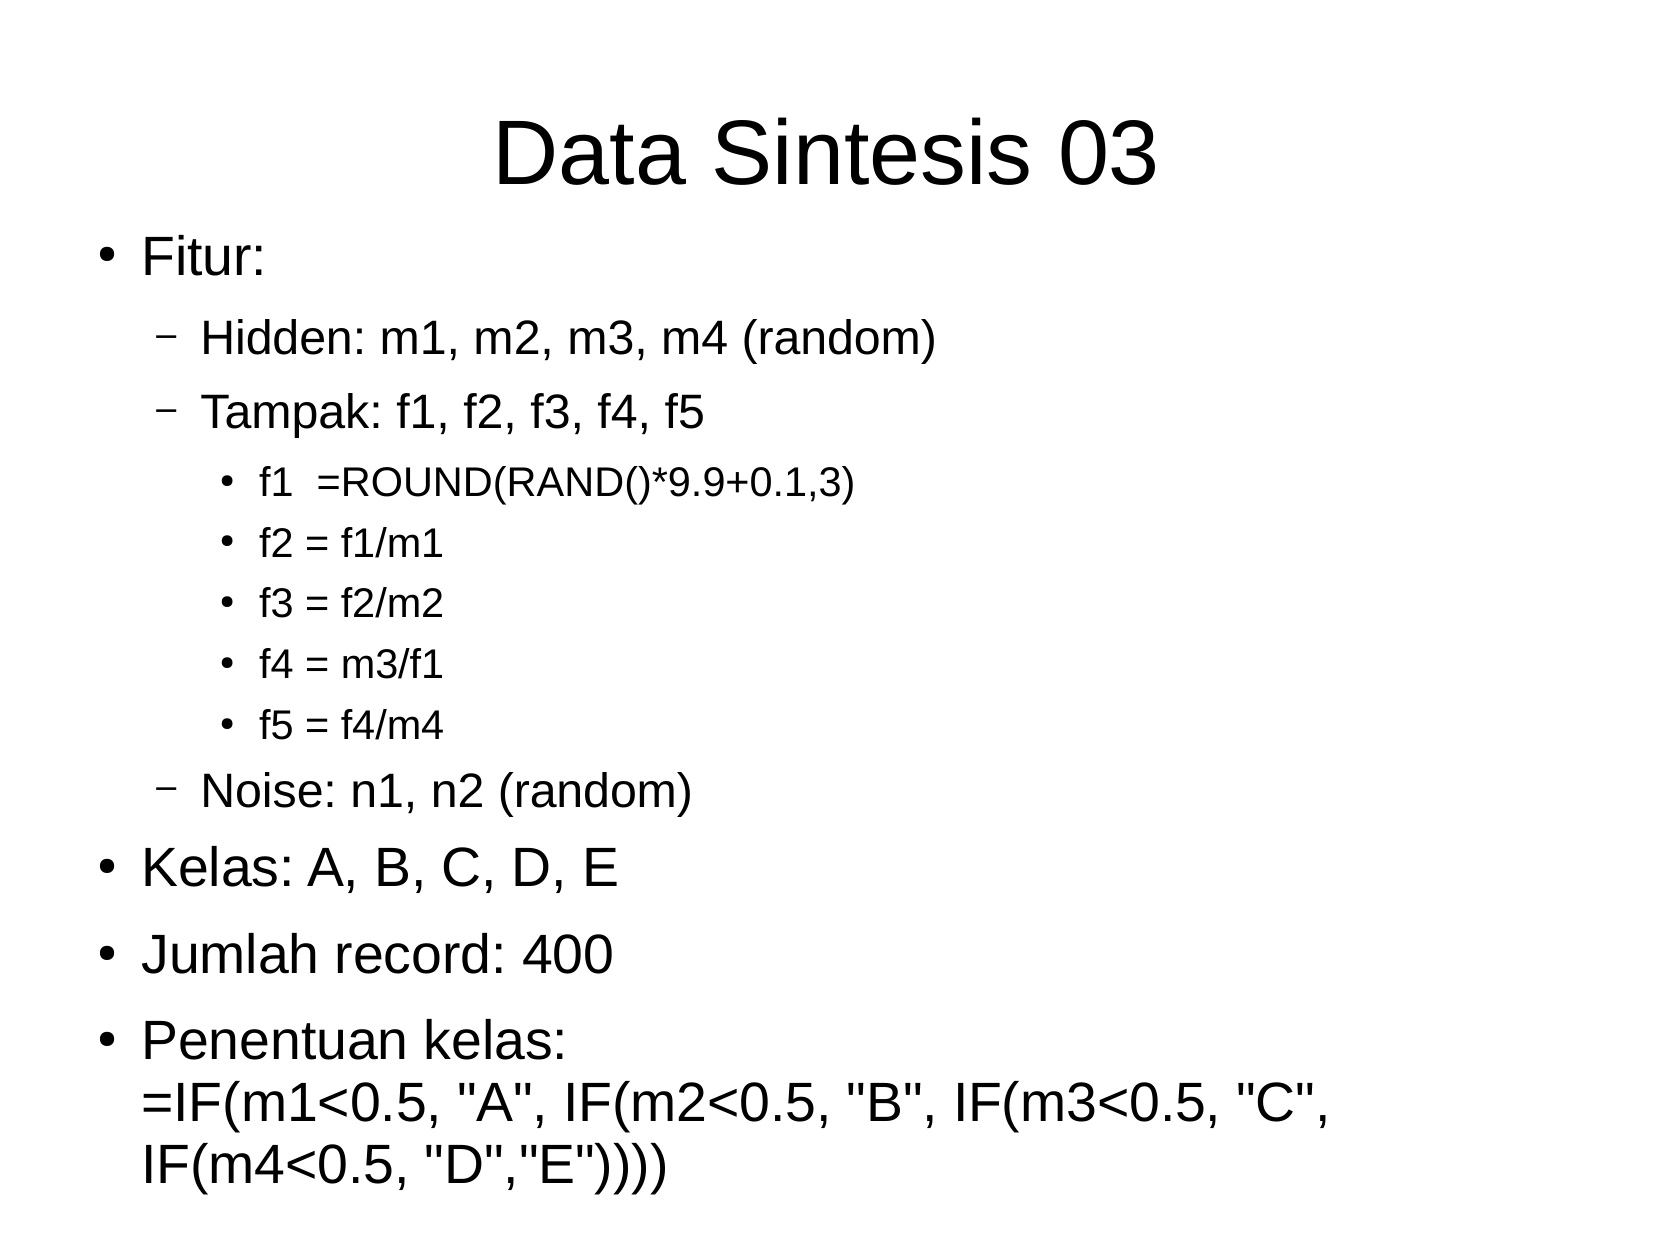

# Data Sintesis 03
Fitur:
Hidden: m1, m2, m3, m4 (random)
Tampak: f1, f2, f3, f4, f5
f1 =ROUND(RAND()*9.9+0.1,3)
f2 = f1/m1
f3 = f2/m2
f4 = m3/f1
f5 = f4/m4
Noise: n1, n2 (random)
Kelas: A, B, C, D, E
Jumlah record: 400
Penentuan kelas:
=IF(m1<0.5, "A", IF(m2<0.5, "B", IF(m3<0.5, "C", IF(m4<0.5, "D","E"))))